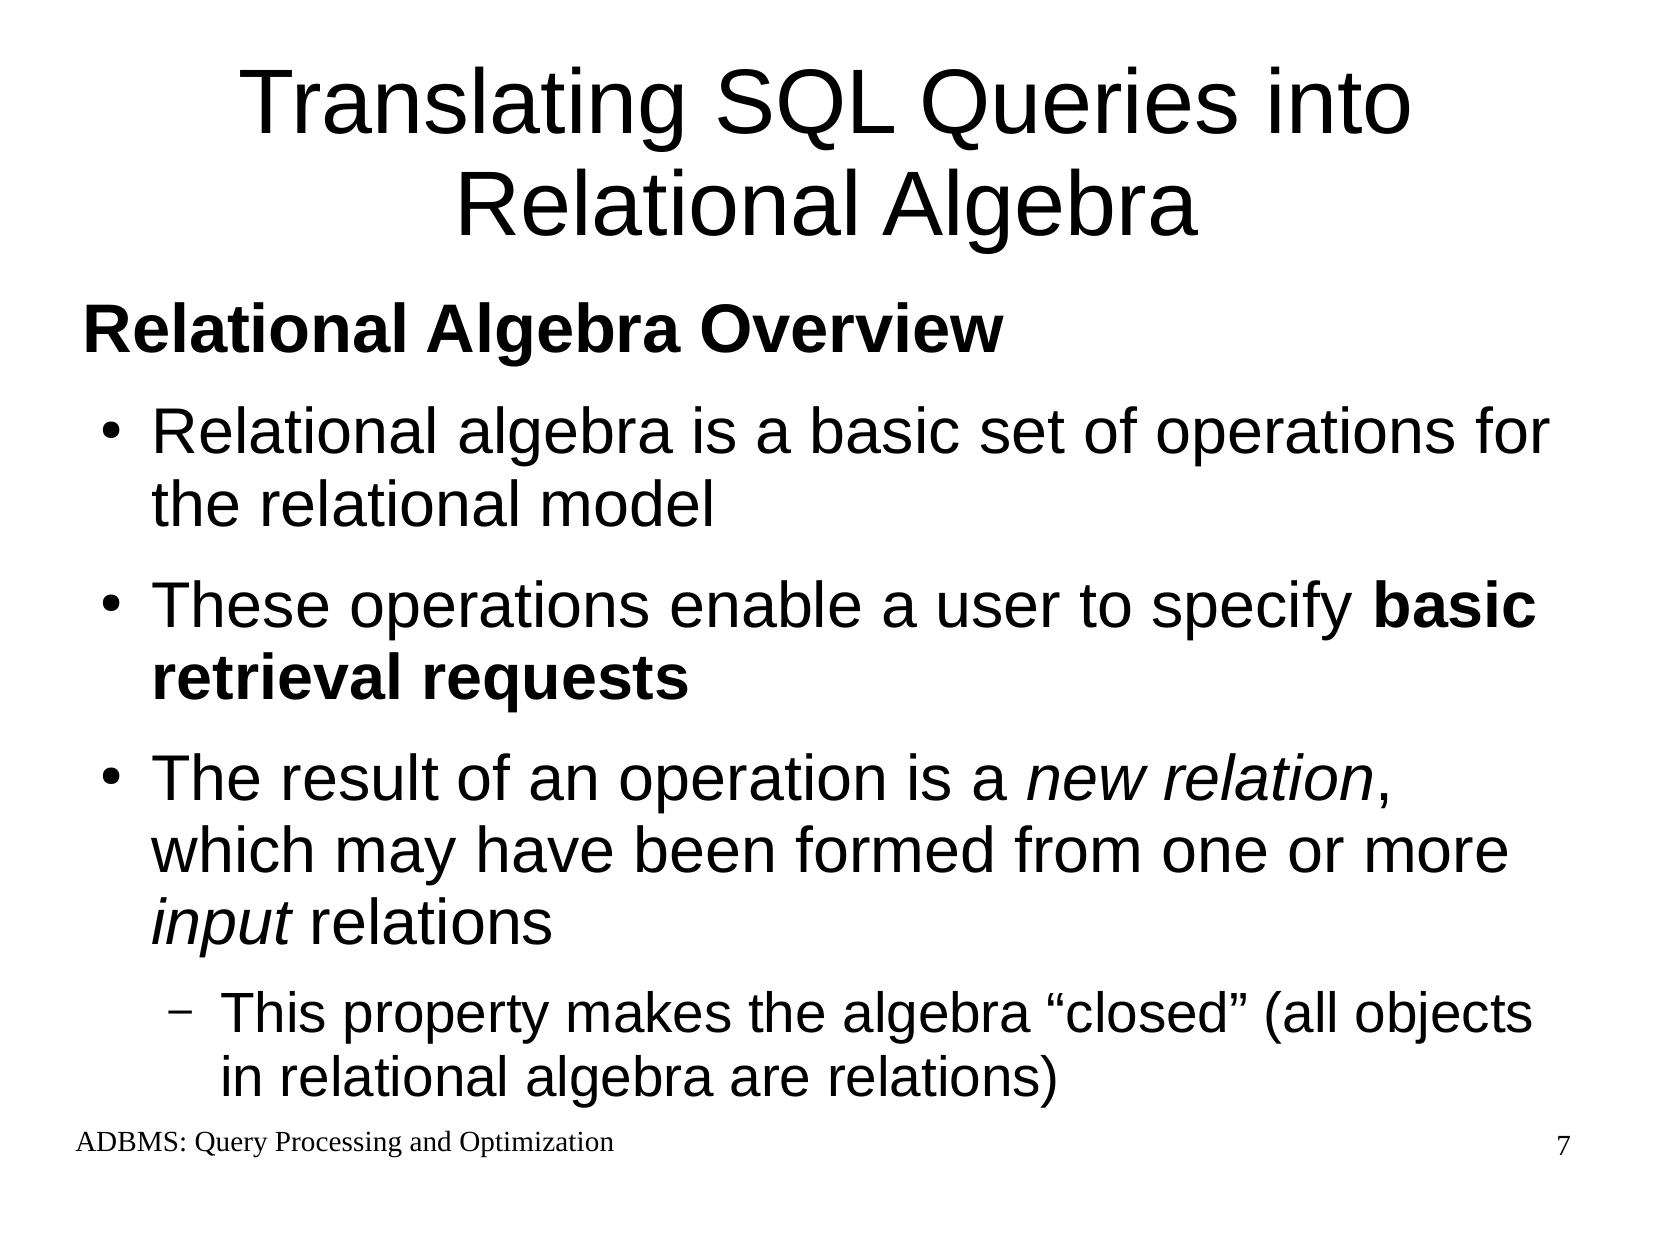

# Translating SQL Queries into Relational Algebra
Relational Algebra Overview
Relational algebra is a basic set of operations for the relational model
These operations enable a user to specify basic retrieval requests
The result of an operation is a new relation, which may have been formed from one or more input relations
This property makes the algebra “closed” (all objects in relational algebra are relations)